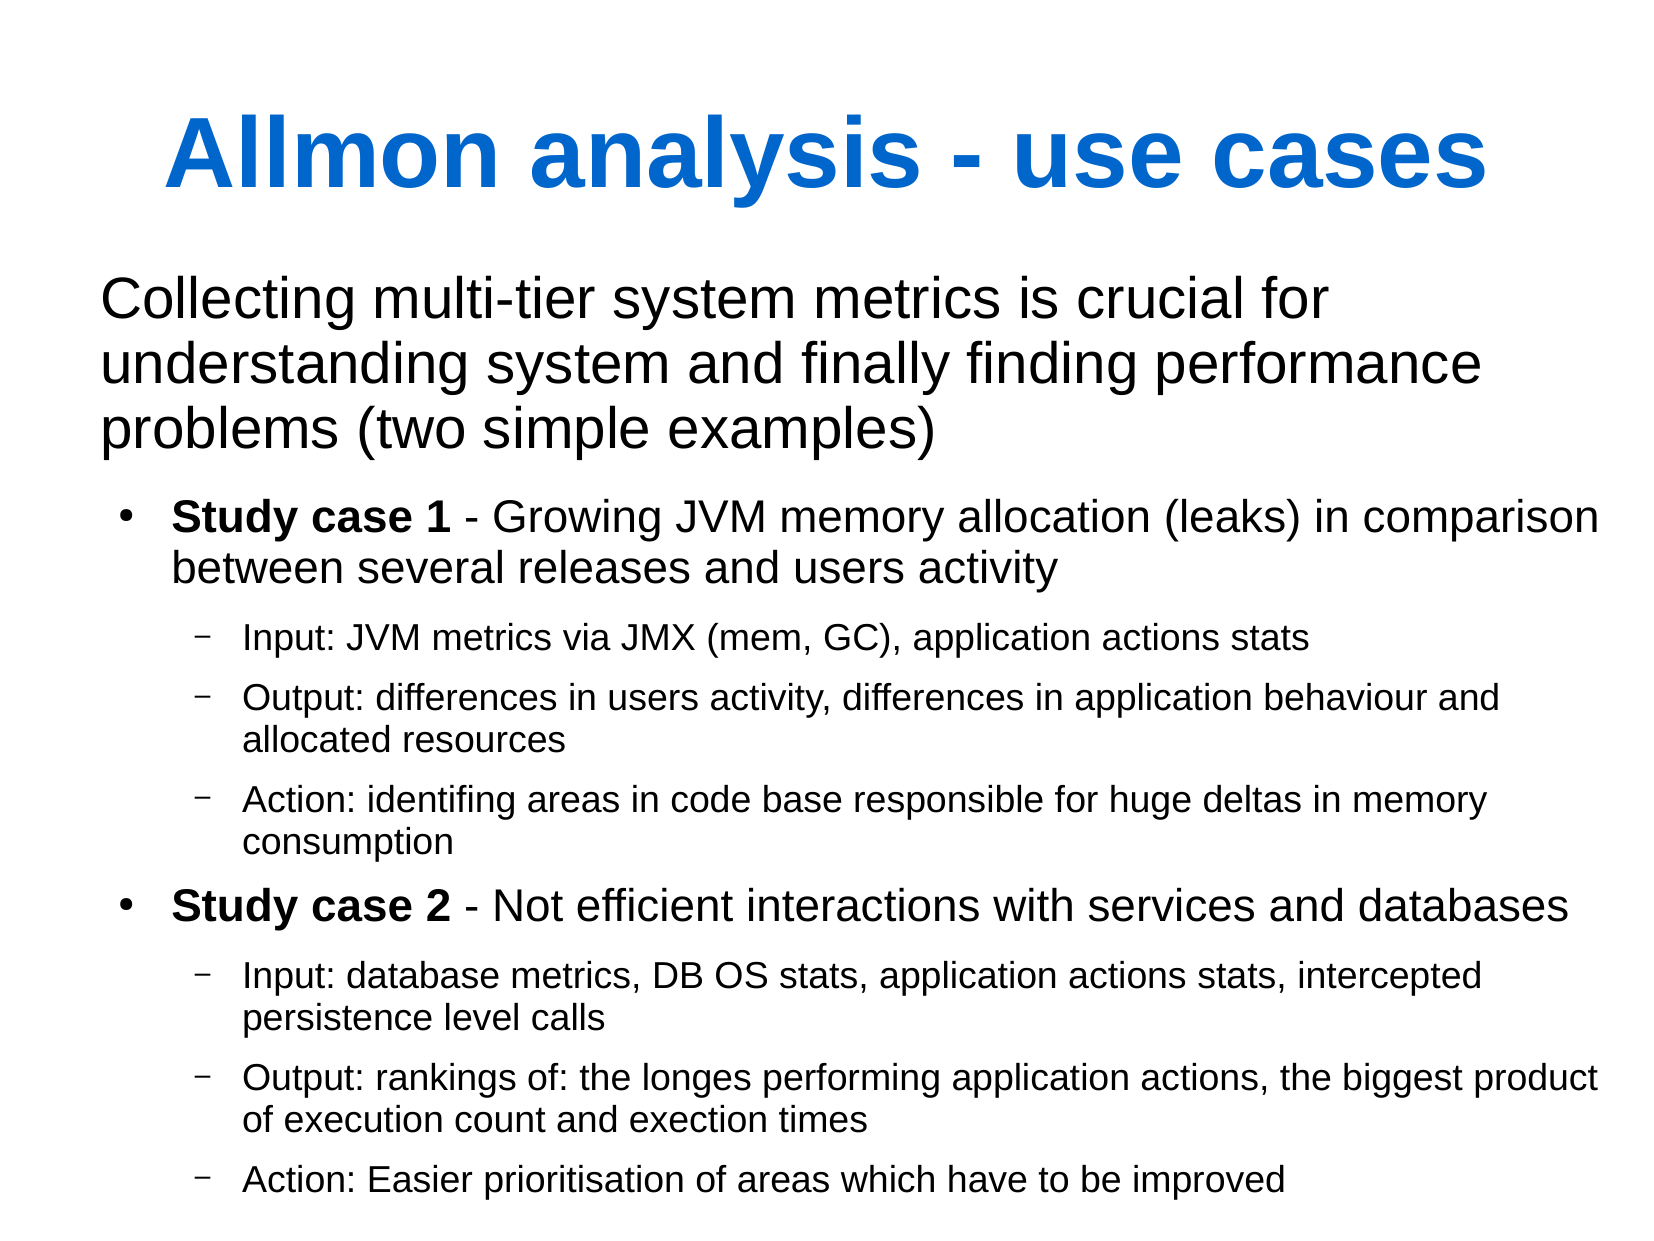

# Allmon analysis - use cases
Collecting multi-tier system metrics is crucial for understanding system and finally finding performance problems (two simple examples)
Study case 1 - Growing JVM memory allocation (leaks) in comparison between several releases and users activity
Input: JVM metrics via JMX (mem, GC), application actions stats
Output: differences in users activity, differences in application behaviour and allocated resources
Action: identifing areas in code base responsible for huge deltas in memory consumption
Study case 2 - Not efficient interactions with services and databases
Input: database metrics, DB OS stats, application actions stats, intercepted persistence level calls
Output: rankings of: the longes performing application actions, the biggest product of execution count and exection times
Action: Easier prioritisation of areas which have to be improved